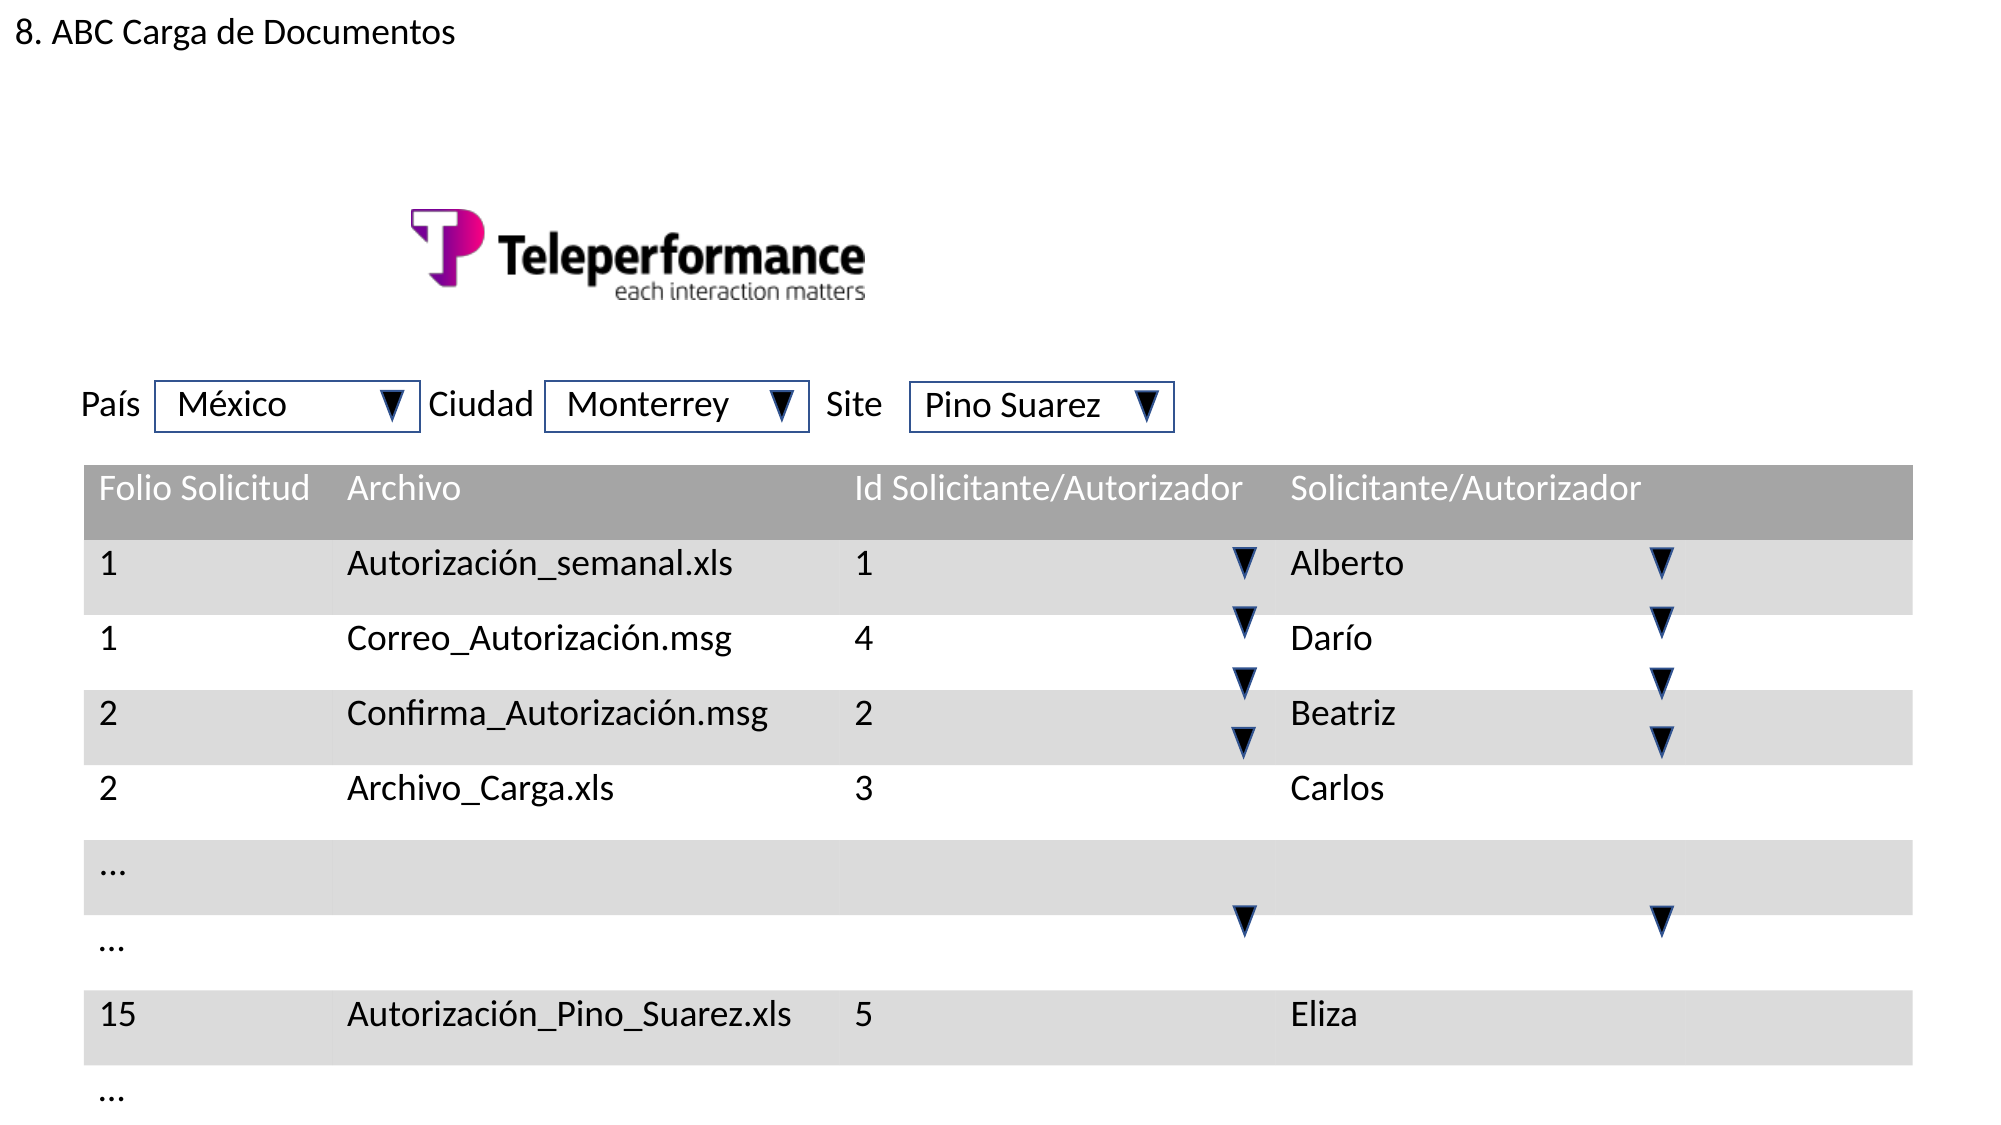

8. ABC Carga de Documentos
País
México
Ciudad
Monterrey
Site
Pino Suarez
| Folio Solicitud | Archivo | Id Solicitante/Autorizador | Solicitante/Autorizador | |
| --- | --- | --- | --- | --- |
| 1 | Autorización\_semanal.xls | 1 | Alberto | |
| 1 | Correo\_Autorización.msg | 4 | Darío | |
| 2 | Confirma\_Autorización.msg | 2 | Beatriz | |
| 2 | Archivo\_Carga.xls | 3 | Carlos | |
| ... | | | | |
| … | | | | |
| 15 | Autorización\_Pino\_Suarez.xls | 5 | Eliza | |
| … | | | | |
| … | | | | |